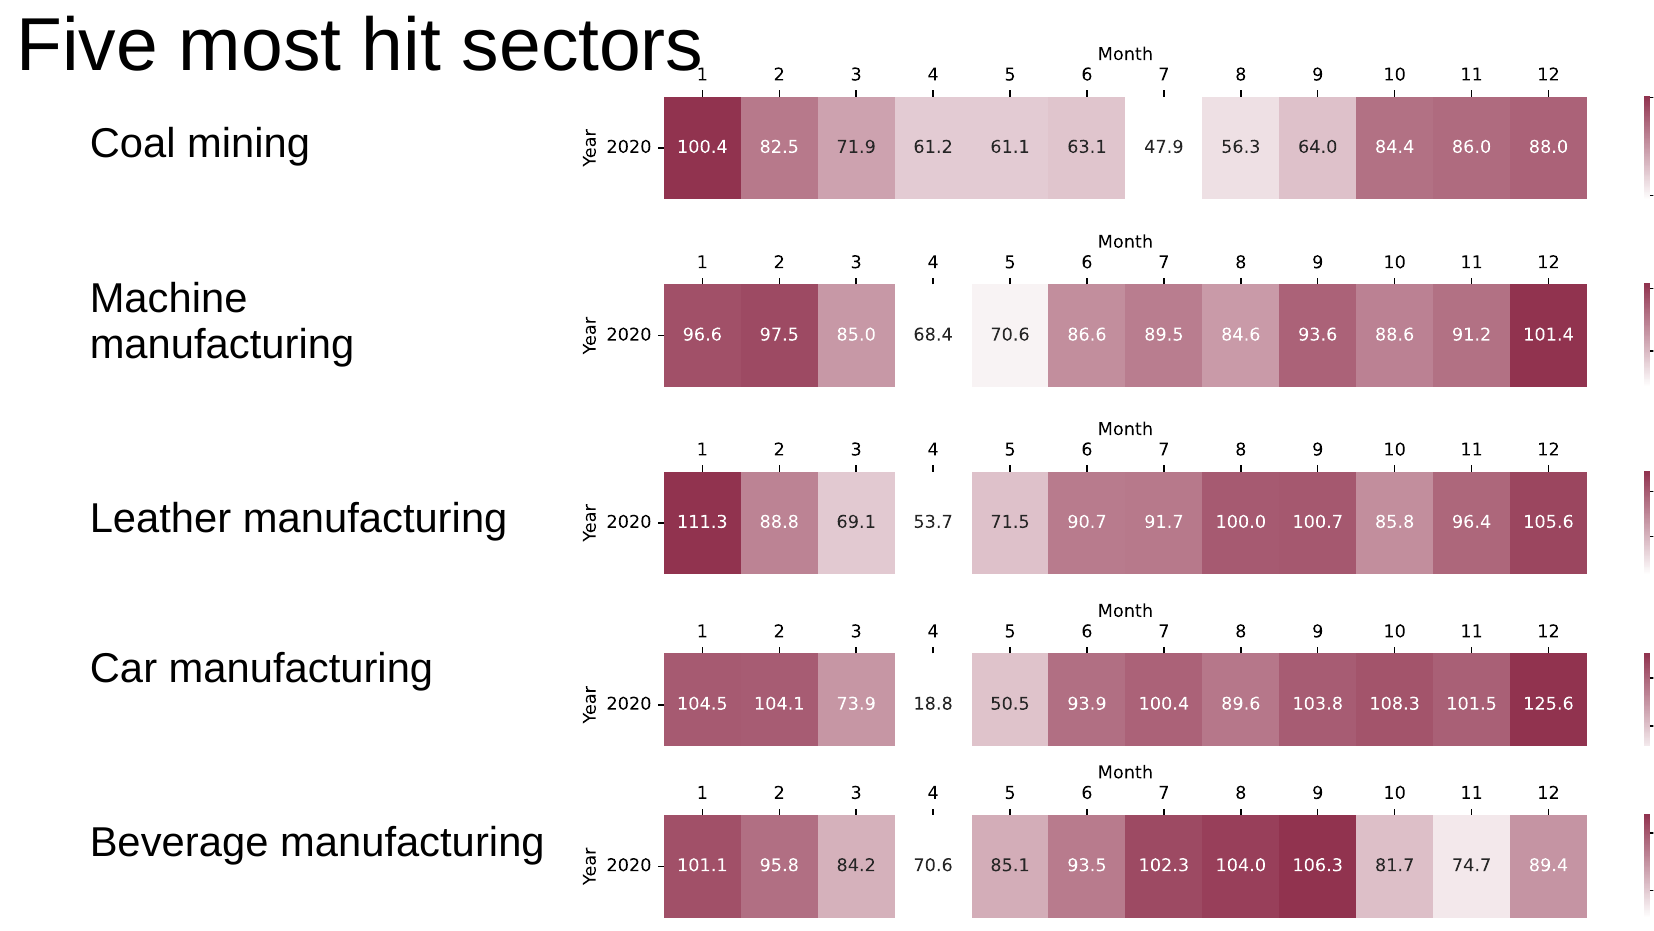

# Five most hit sectors
Coal mining
Machine
manufacturing
Leather manufacturing
Car manufacturing
Beverage manufacturing